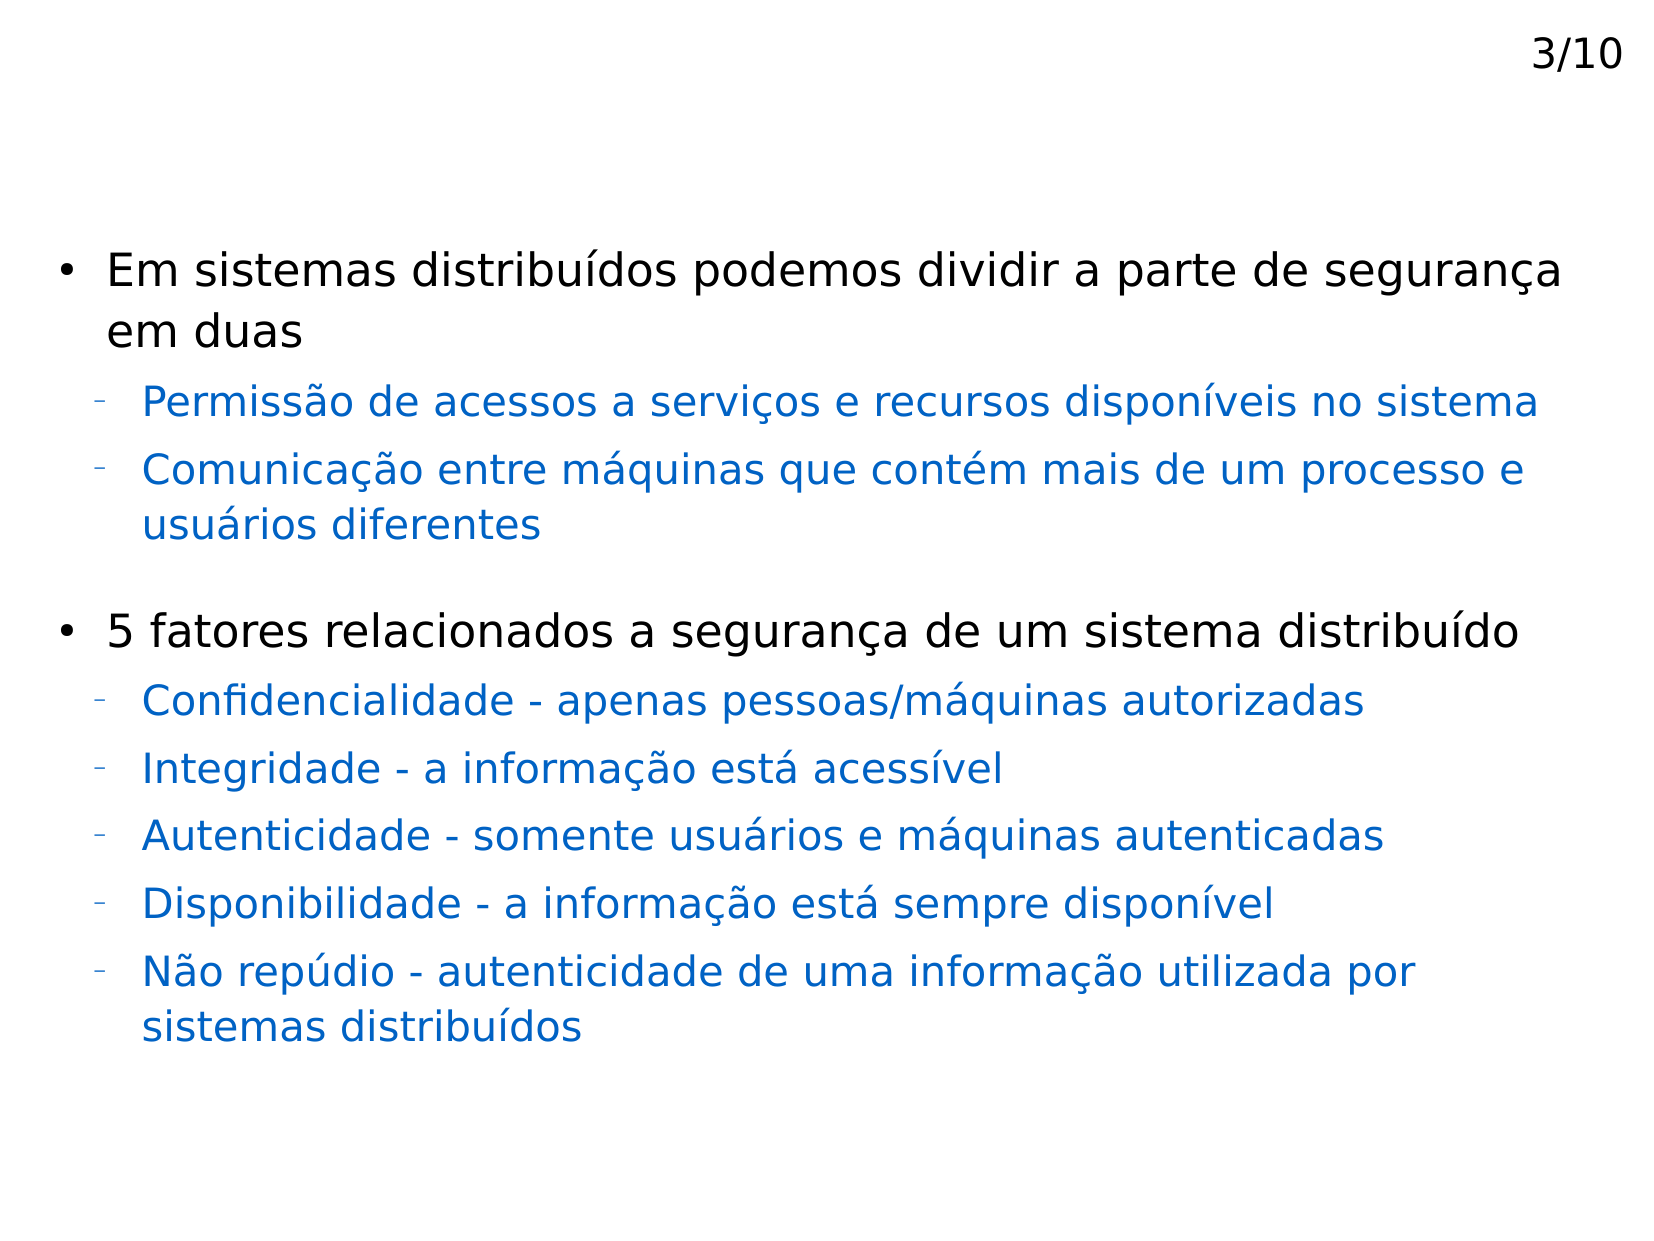

#
3
Em sistemas distribuídos podemos dividir a parte de segurança em duas
Permissão de acessos a serviços e recursos disponíveis no sistema
Comunicação entre máquinas que contém mais de um processo e usuários diferentes
5 fatores relacionados a segurança de um sistema distribuído
Confidencialidade - apenas pessoas/máquinas autorizadas
Integridade - a informação está acessível
Autenticidade - somente usuários e máquinas autenticadas
Disponibilidade - a informação está sempre disponível
Não repúdio - autenticidade de uma informação utilizada por sistemas distribuídos